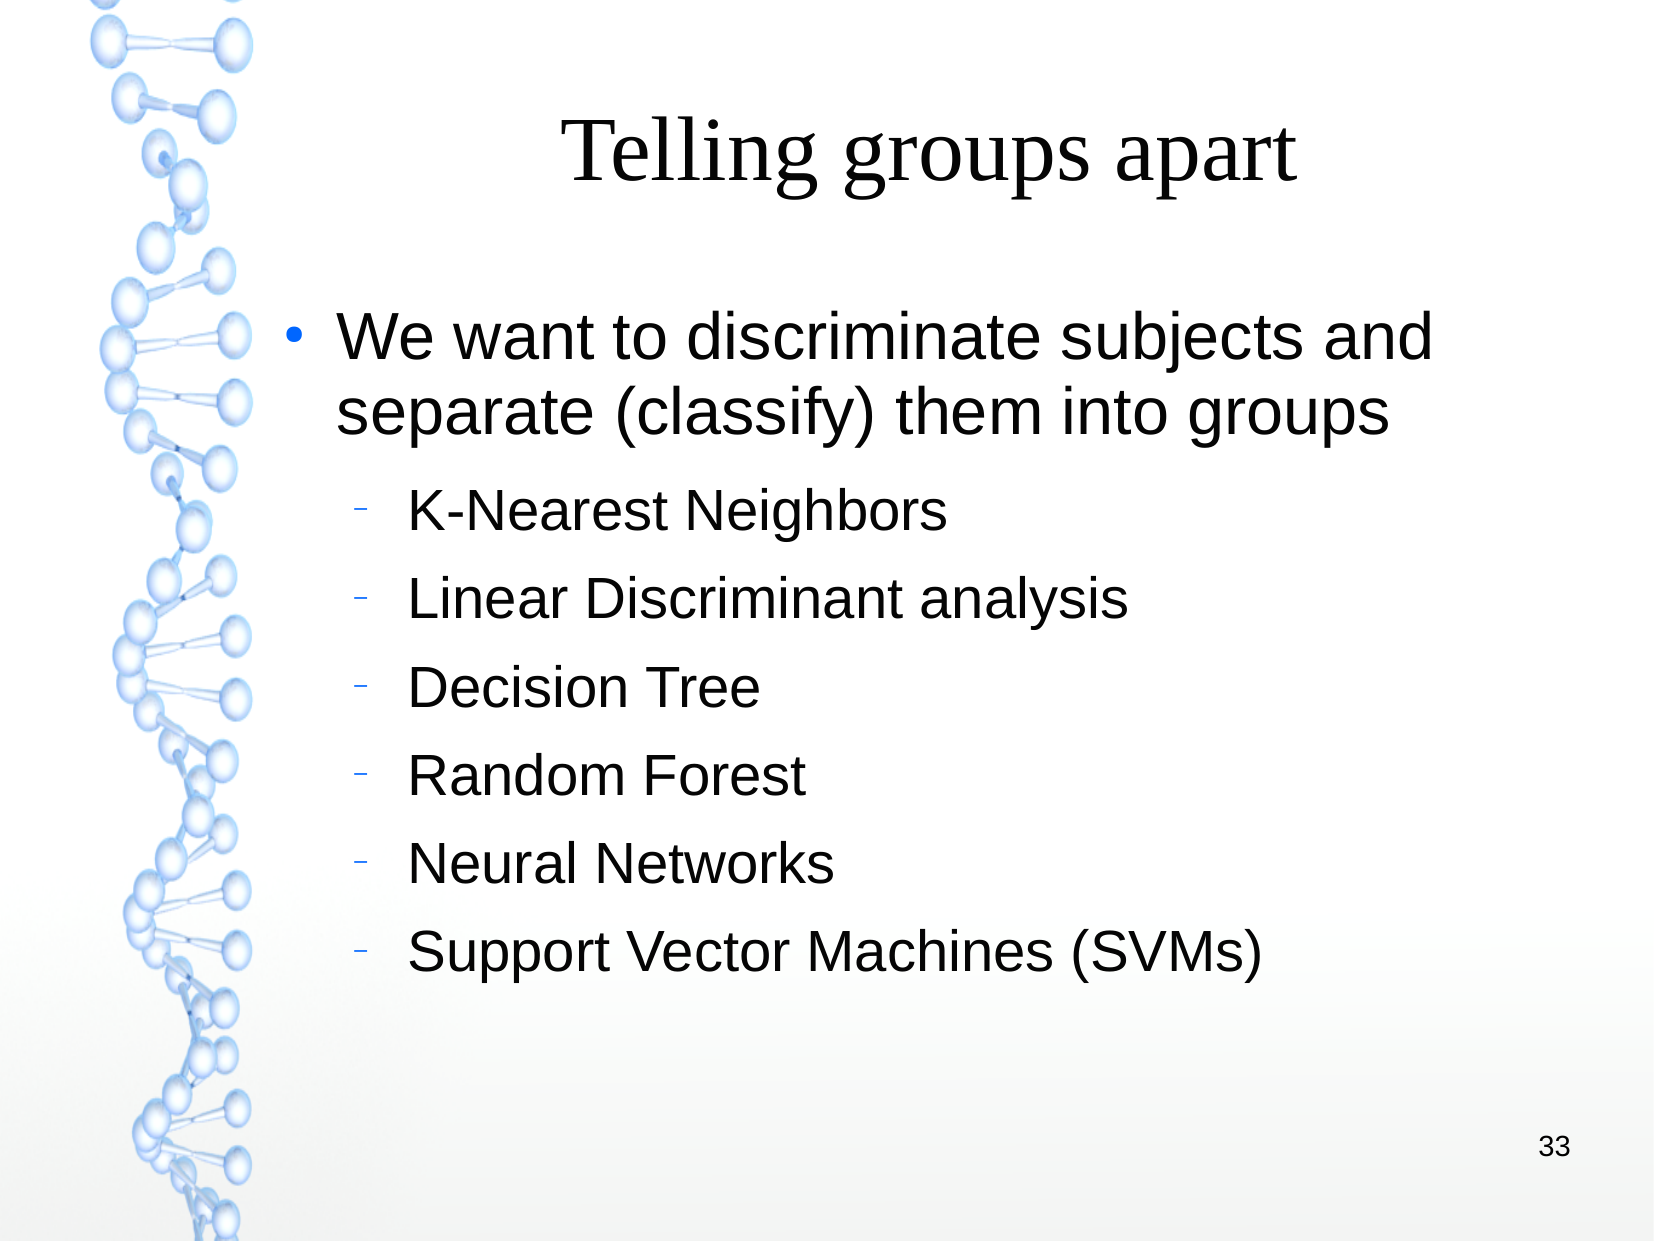

# Telling groups apart
We want to discriminate subjects and separate (classify) them into groups
K-Nearest Neighbors
Linear Discriminant analysis
Decision Tree
Random Forest
Neural Networks
Support Vector Machines (SVMs)
33